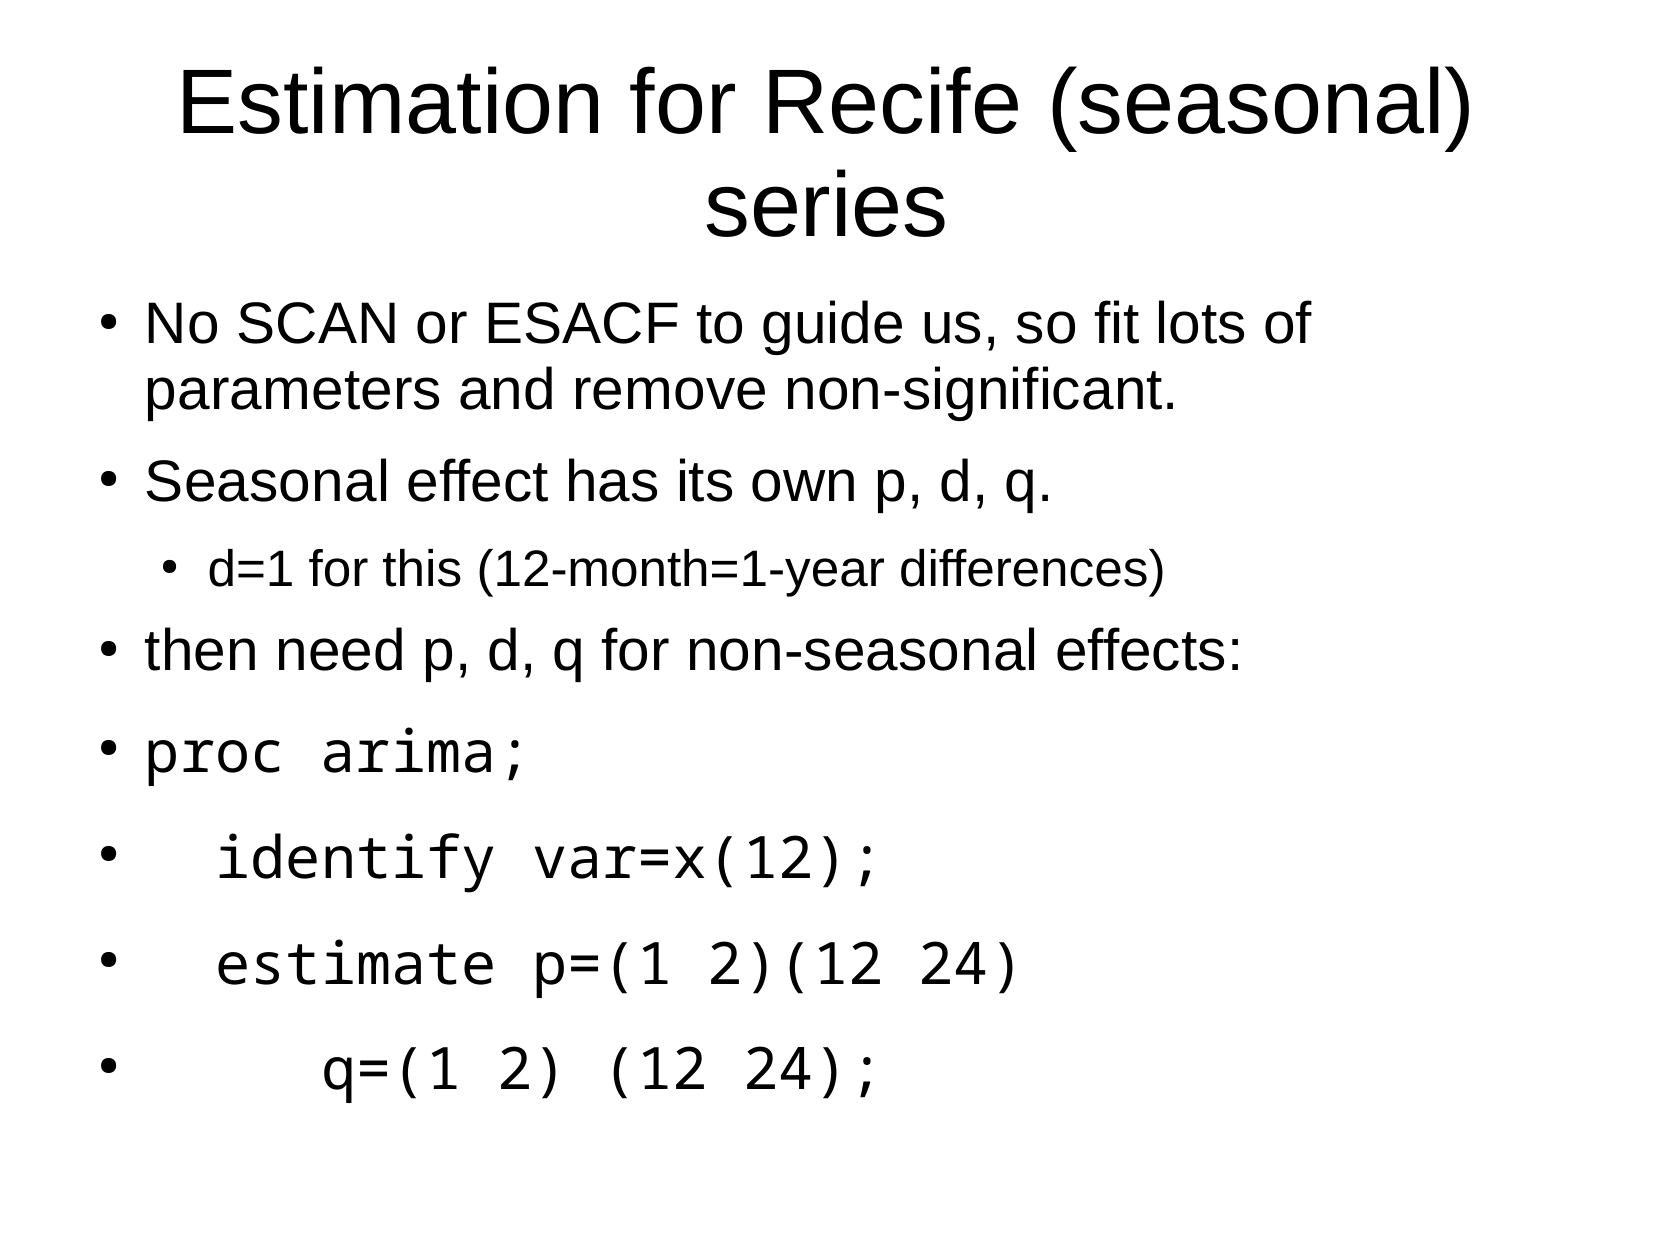

# Estimation for Recife (seasonal) series
No SCAN or ESACF to guide us, so fit lots of parameters and remove non-significant.
Seasonal effect has its own p, d, q.
d=1 for this (12-month=1-year differences)
then need p, d, q for non-seasonal effects:
proc arima;
 identify var=x(12);
 estimate p=(1 2)(12 24)
 q=(1 2) (12 24);